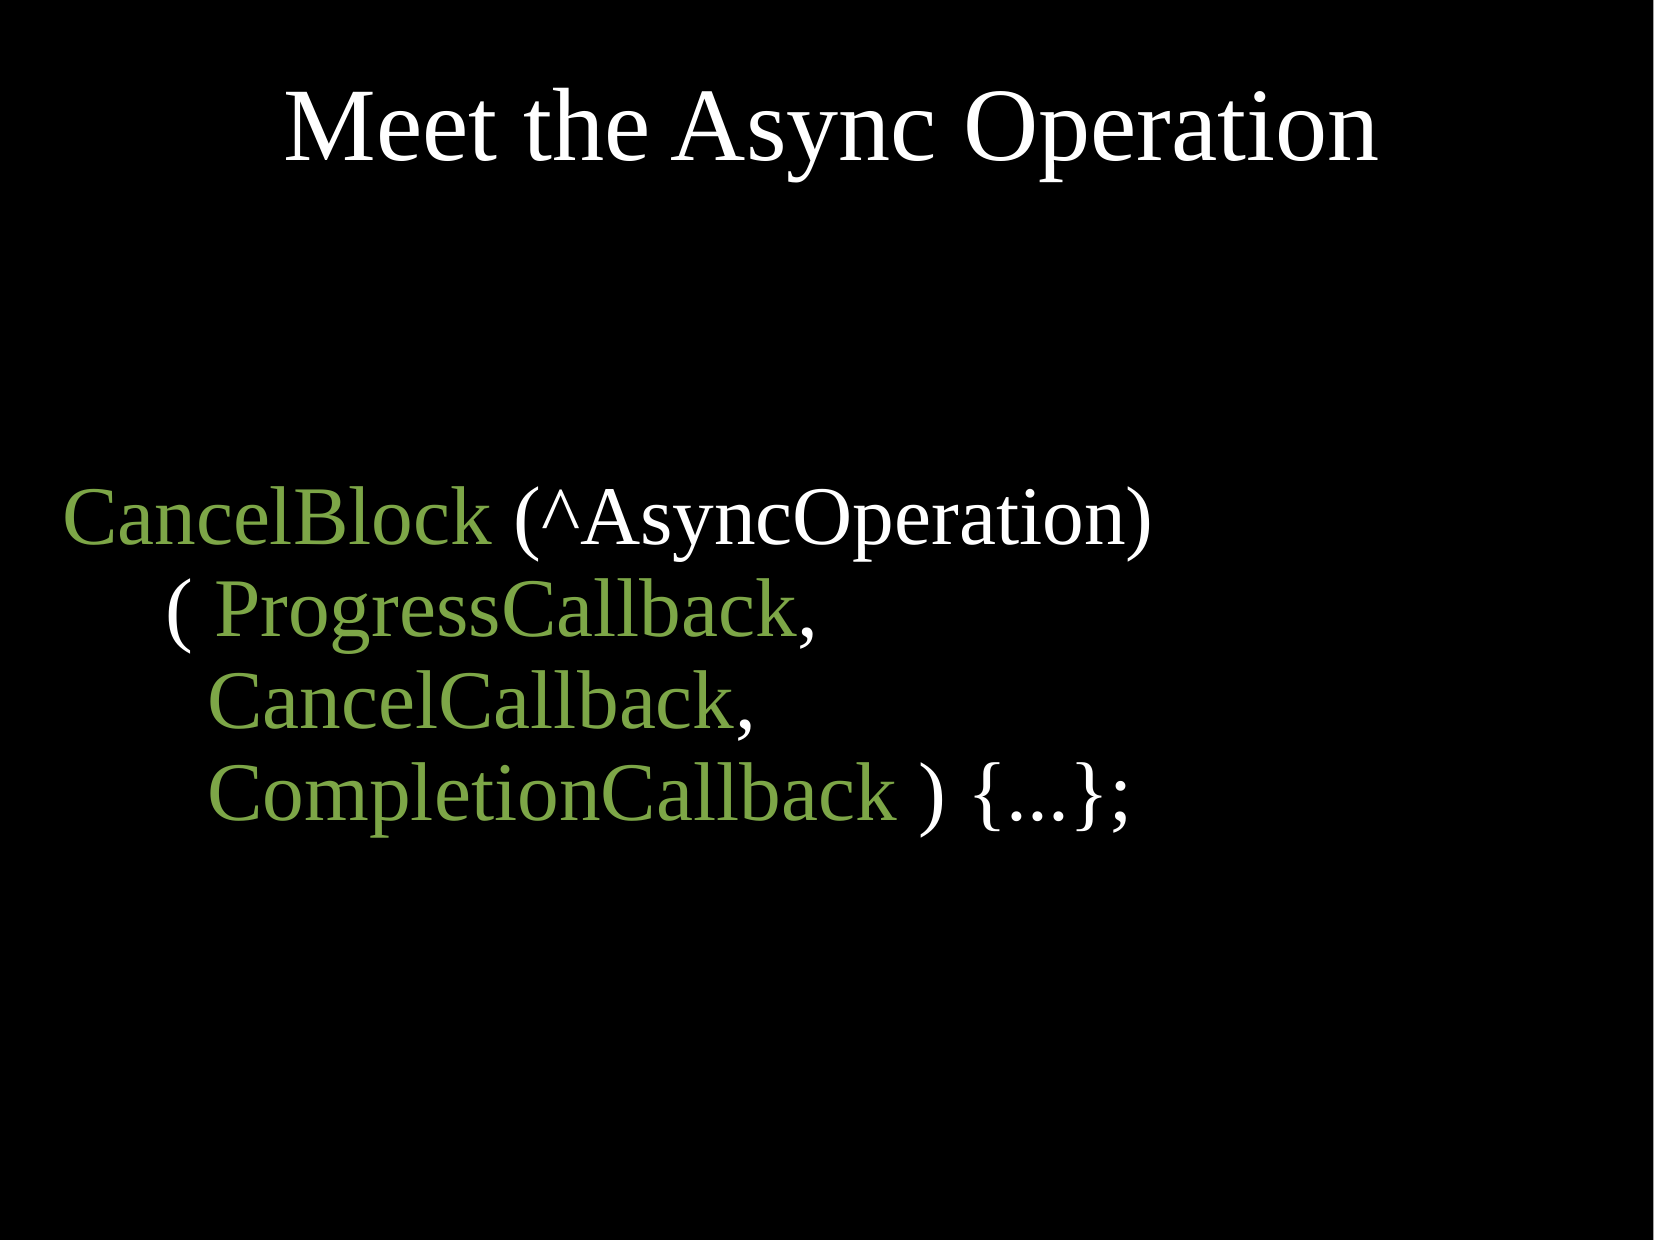

Meet the Async Operation
CancelBlock (^AsyncOperation)
 ( ProgressCallback,
 CancelCallback,
 CompletionCallback ) {...};